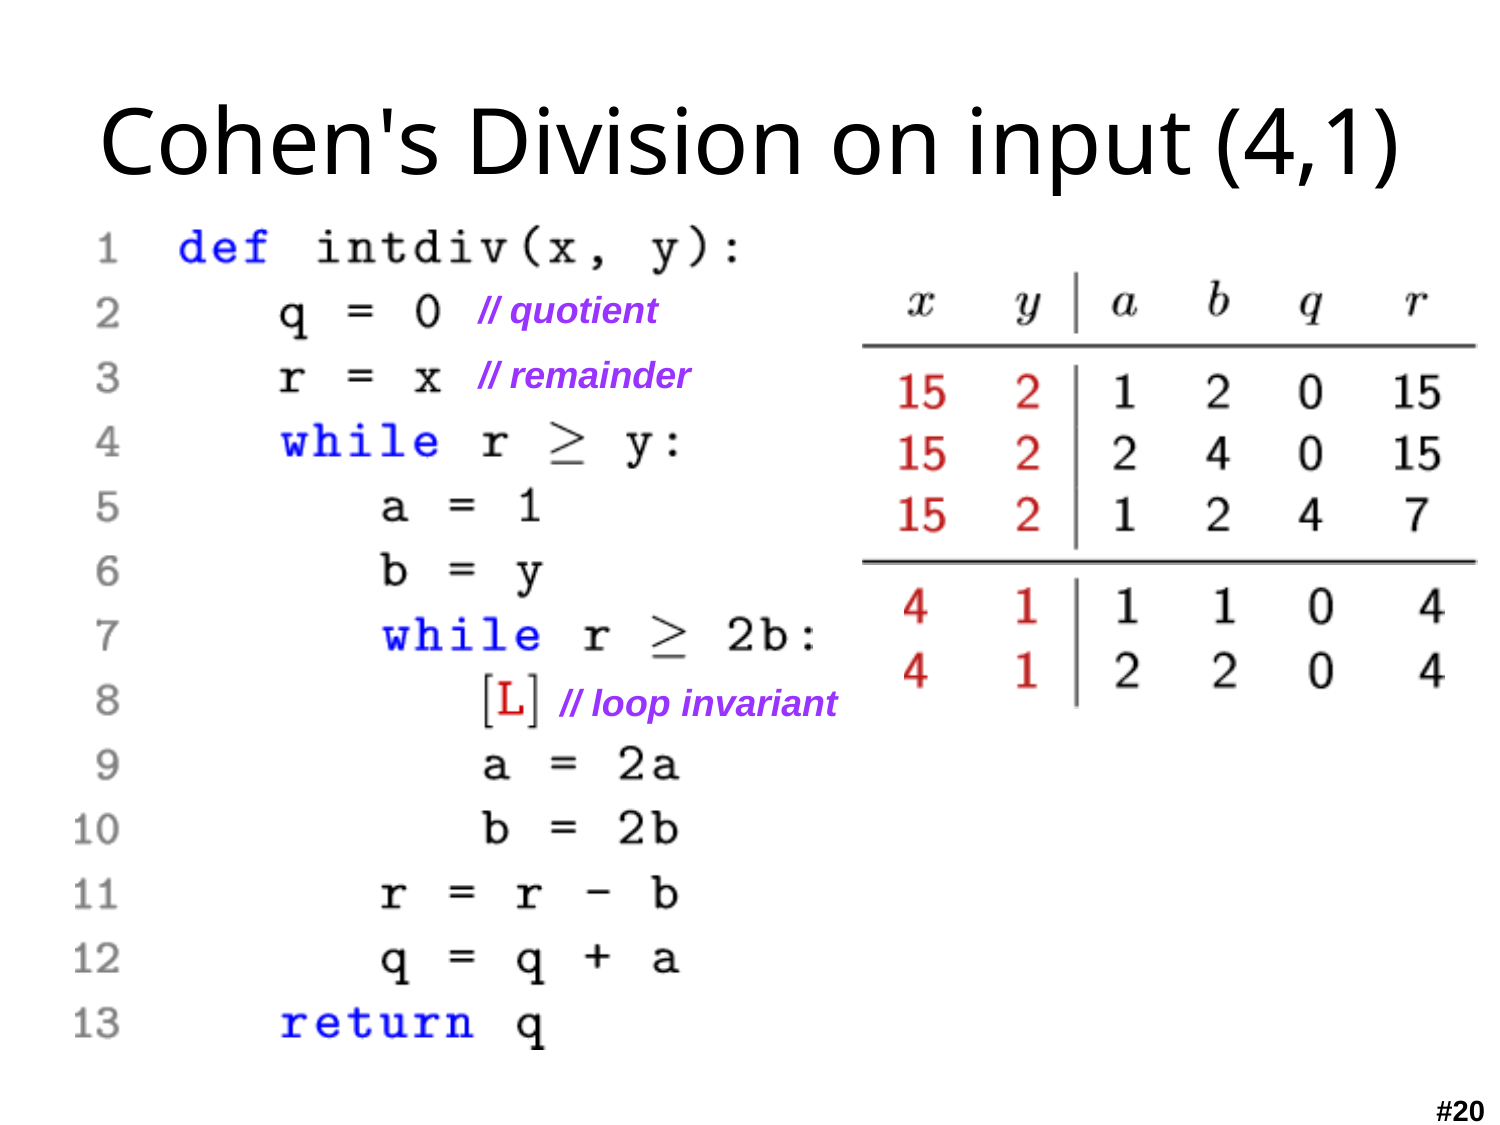

# Cohen's Division on input (4,1)
// quotient
// remainder
// loop invariant
20